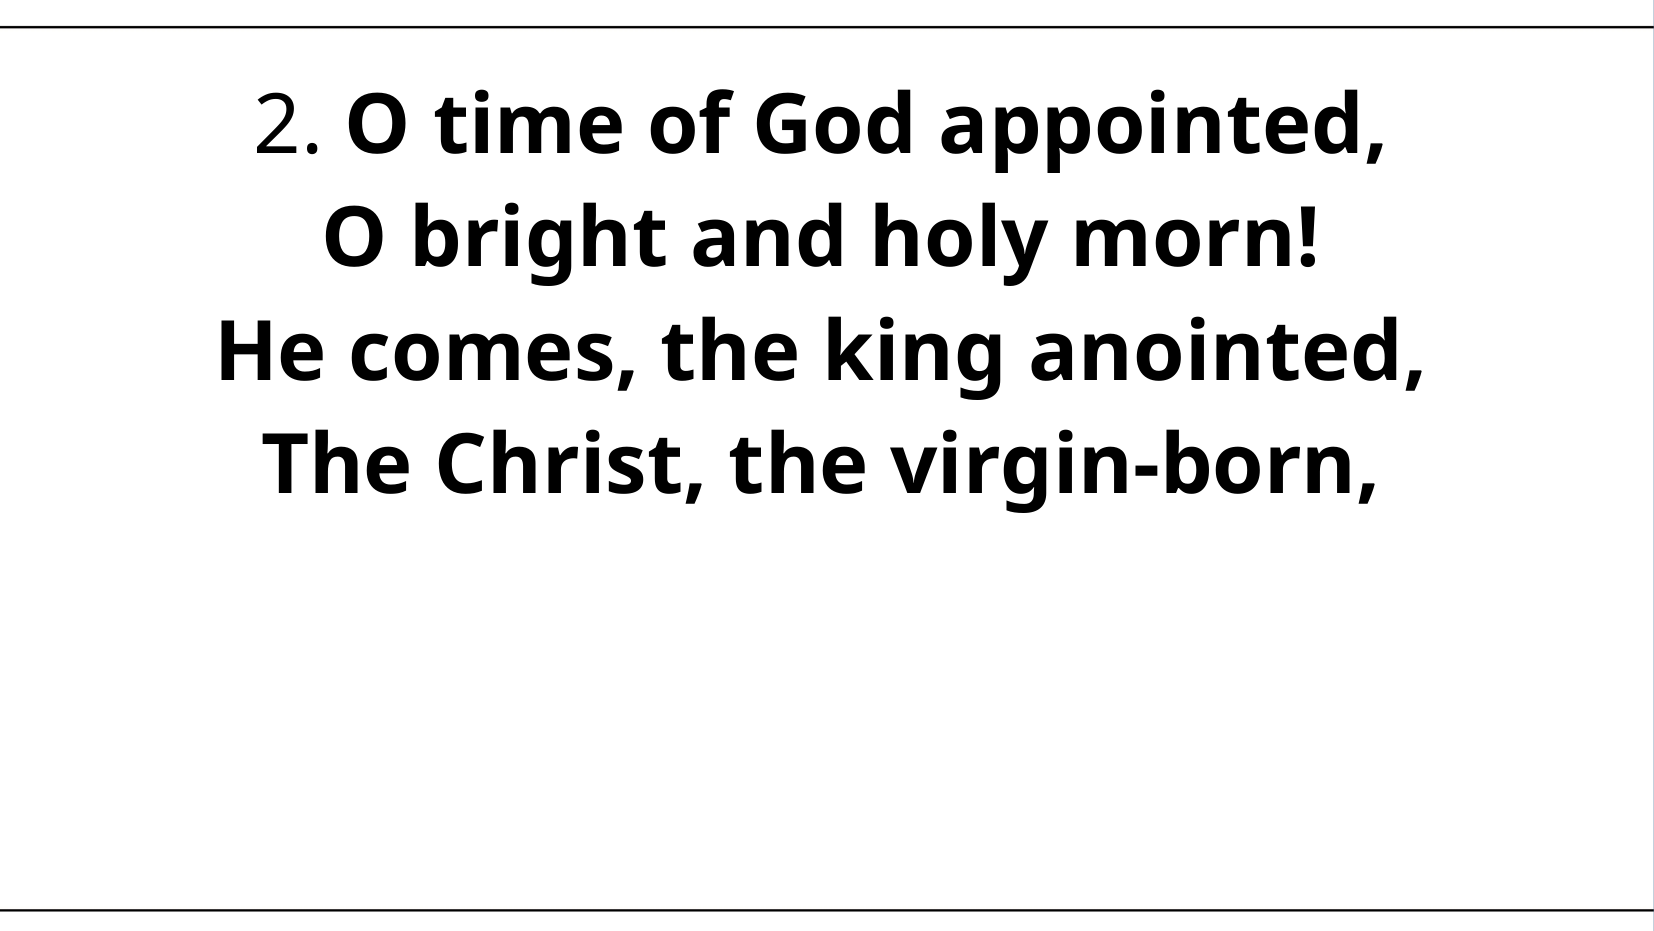

2. O time of God appointed,
O bright and holy morn!
He comes, the king anointed,
The Christ, the virgin-born,